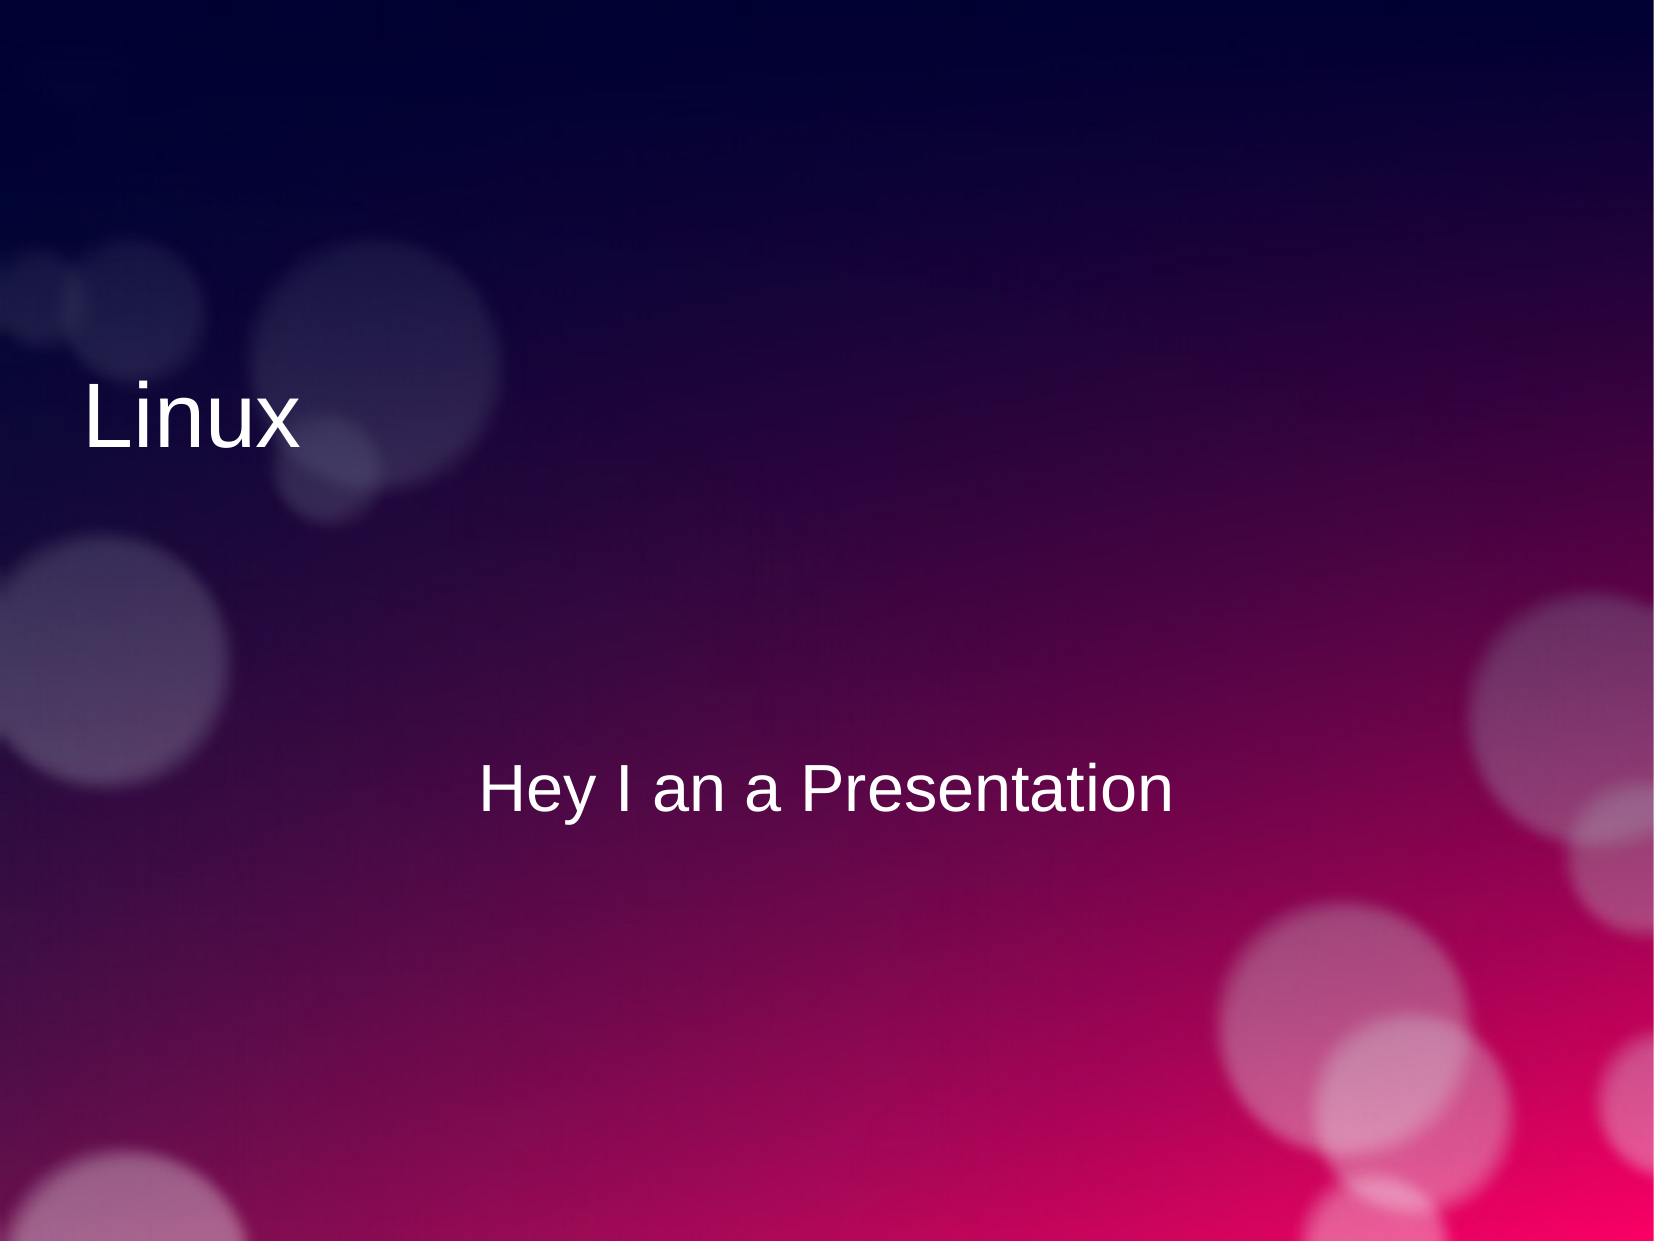

# Linux
Hey I an a Presentation